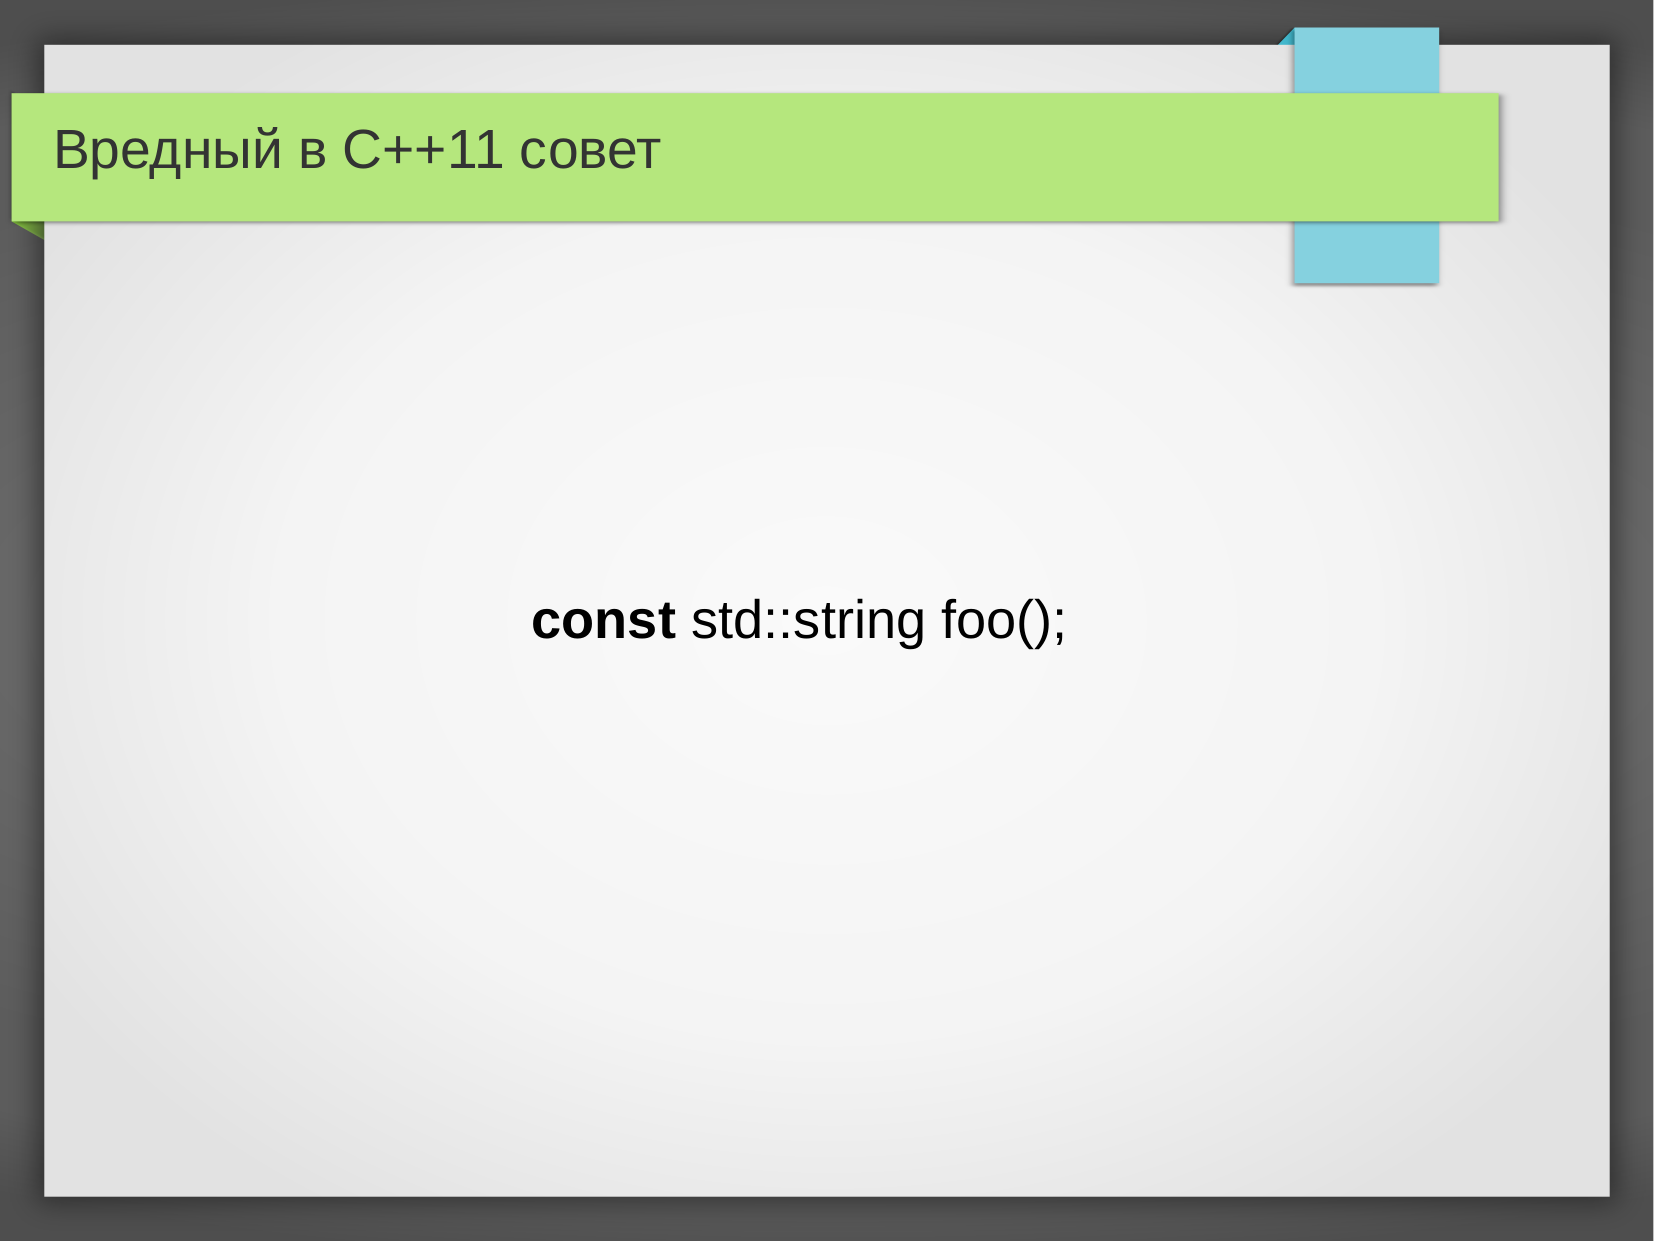

# Вредный в С++11 совет
const std::string foo();